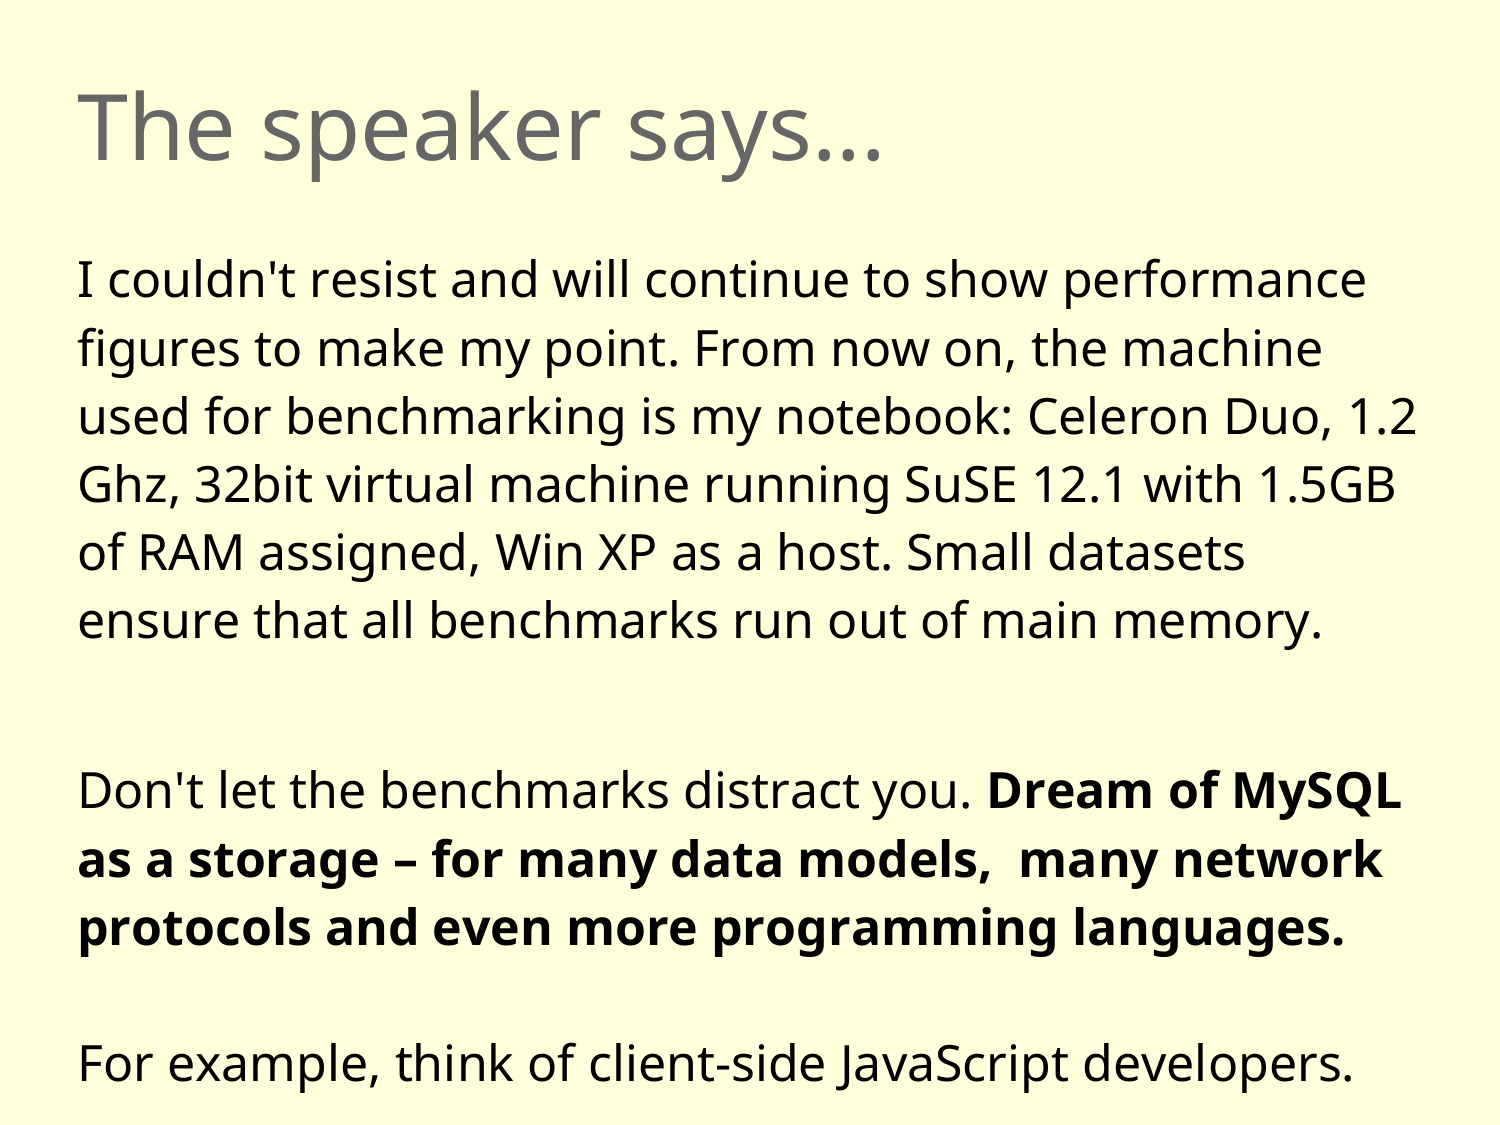

# The speaker says...
I couldn't resist and will continue to show performance figures to make my point. From now on, the machine used for benchmarking is my notebook: Celeron Duo, 1.2 Ghz, 32bit virtual machine running SuSE 12.1 with 1.5GB of RAM assigned, Win XP as a host. Small datasets ensure that all benchmarks run out of main memory.
Don't let the benchmarks distract you. Dream of MySQL as a storage – for many data models, many network protocols and even more programming languages.
For example, think of client-side JavaScript developers.